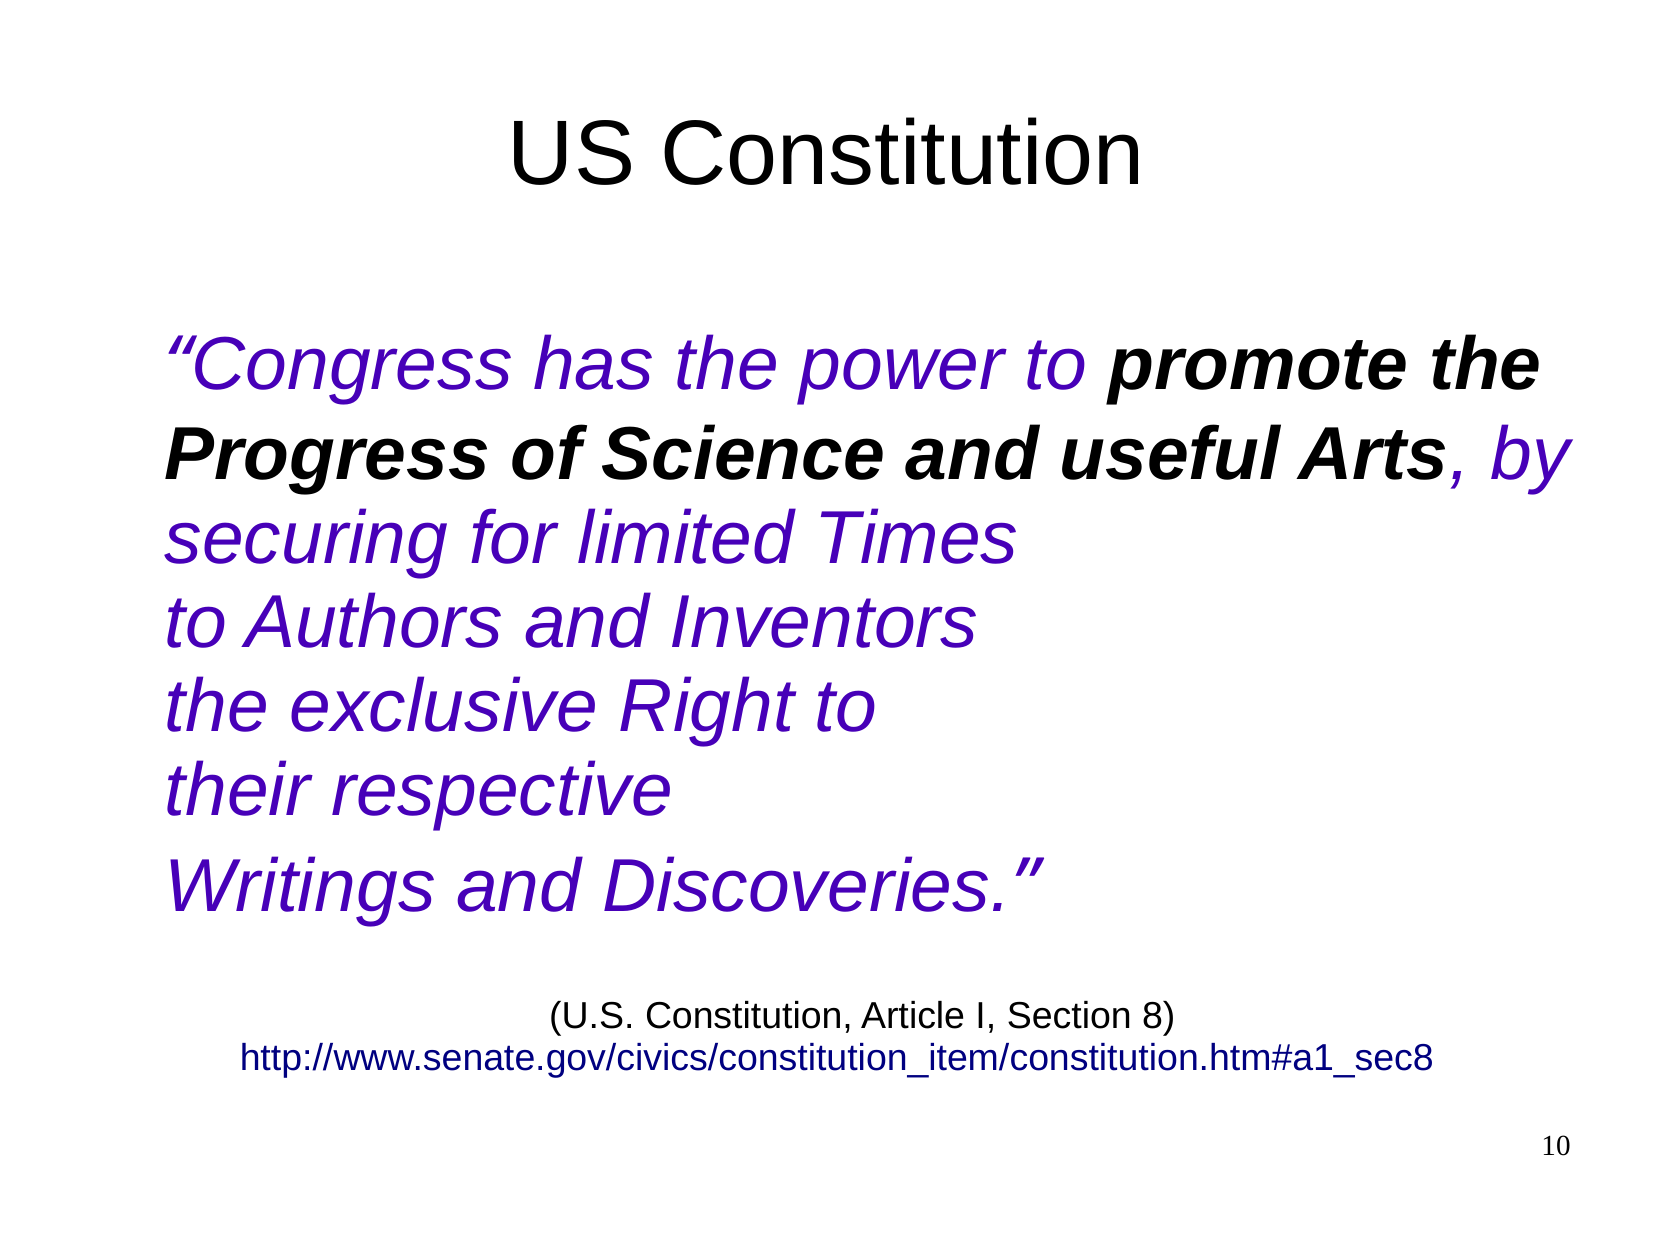

# US Constitution
“Congress has the power to promote the
Progress of Science and useful Arts, by securing for limited Times
to Authors and Inventors
the exclusive Right to
their respective
Writings and Discoveries.”
(U.S. Constitution, Article I, Section 8)
http://www.senate.gov/civics/constitution_item/constitution.htm#a1_sec8
10